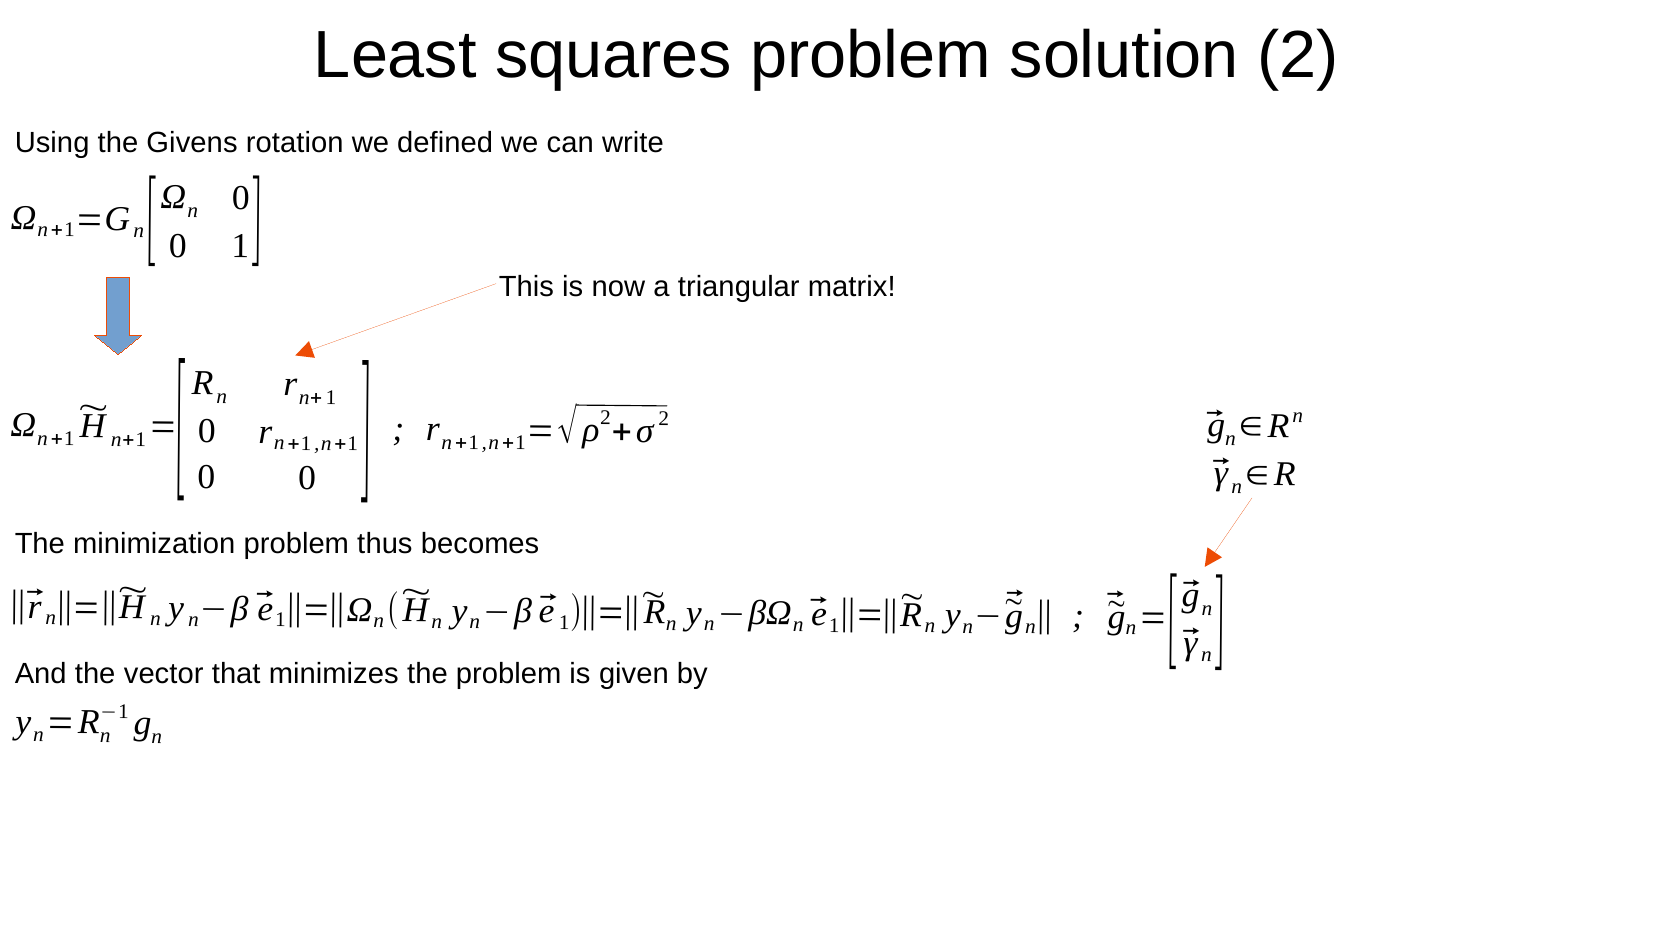

# Least squares problem solution (2)
Using the Givens rotation we defined we can write
This is now a triangular matrix!
The minimization problem thus becomes
And the vector that minimizes the problem is given by